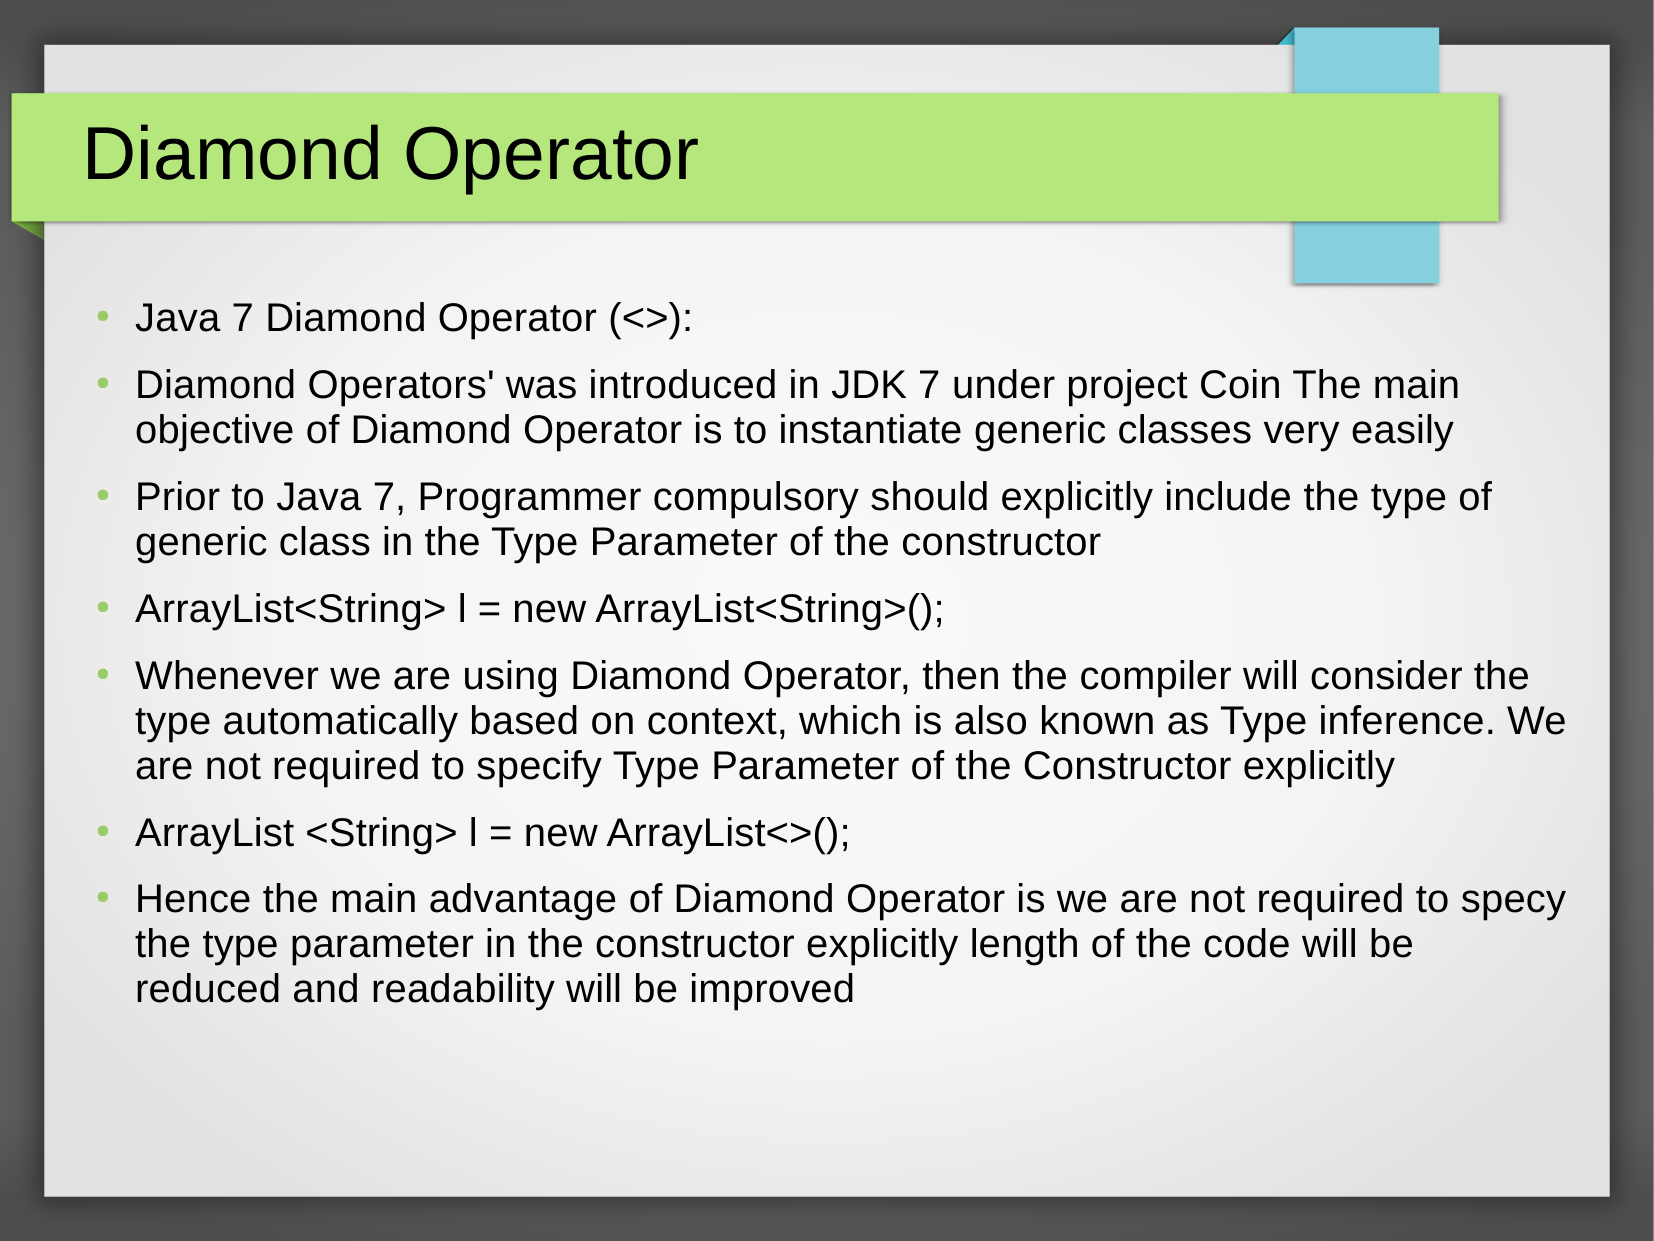

# Diamond Operator
Java 7 Diamond Operator (<>):
Diamond Operators' was introduced in JDK 7 under project Coin The main objective of Diamond Operator is to instantiate generic classes very easily
Prior to Java 7, Programmer compulsory should explicitly include the type of generic class in the Type Parameter of the constructor
ArrayList<String> l = new ArrayList<String>();
Whenever we are using Diamond Operator, then the compiler will consider the type automatically based on context, which is also known as Type inference. We are not required to specify Type Parameter of the Constructor explicitly
ArrayList <String> l = new ArrayList<>();
Hence the main advantage of Diamond Operator is we are not required to specy the type parameter in the constructor explicitly length of the code will be reduced and readability will be improved